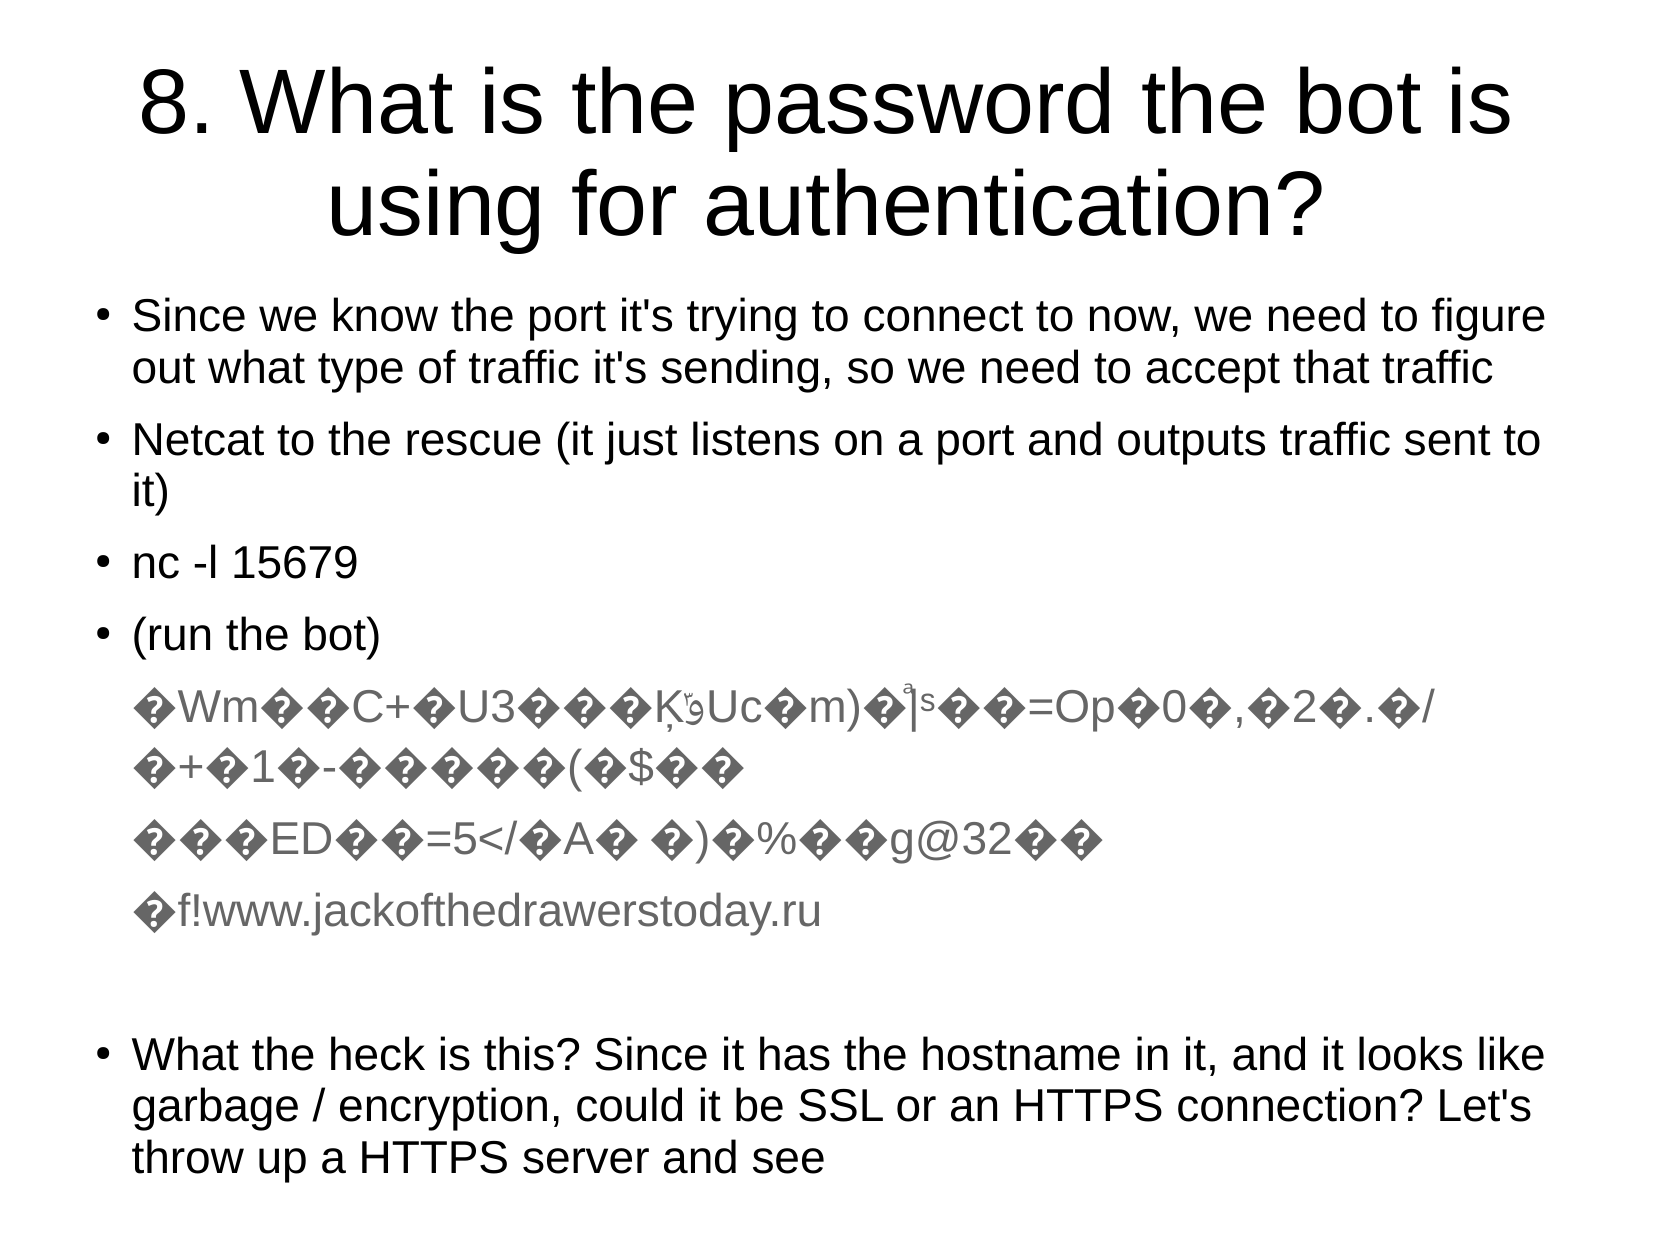

# 8. What is the password the bot is using for authentication?
Since we know the port it's trying to connect to now, we need to figure out what type of traffic it's sending, so we need to accept that traffic
Netcat to the rescue (it just listens on a port and outputs traffic sent to it)
nc -l 15679
(run the bot)
�Wm��C+�U3���ĶݹUc�m)�ͣ|ˢ��=Op�0�,�2�.�/�+�1�-�����(�$��
���ED��=5</�A�	�)�%��g@32��
�f!www.jackofthedrawerstoday.ru
What the heck is this? Since it has the hostname in it, and it looks like garbage / encryption, could it be SSL or an HTTPS connection? Let's throw up a HTTPS server and see